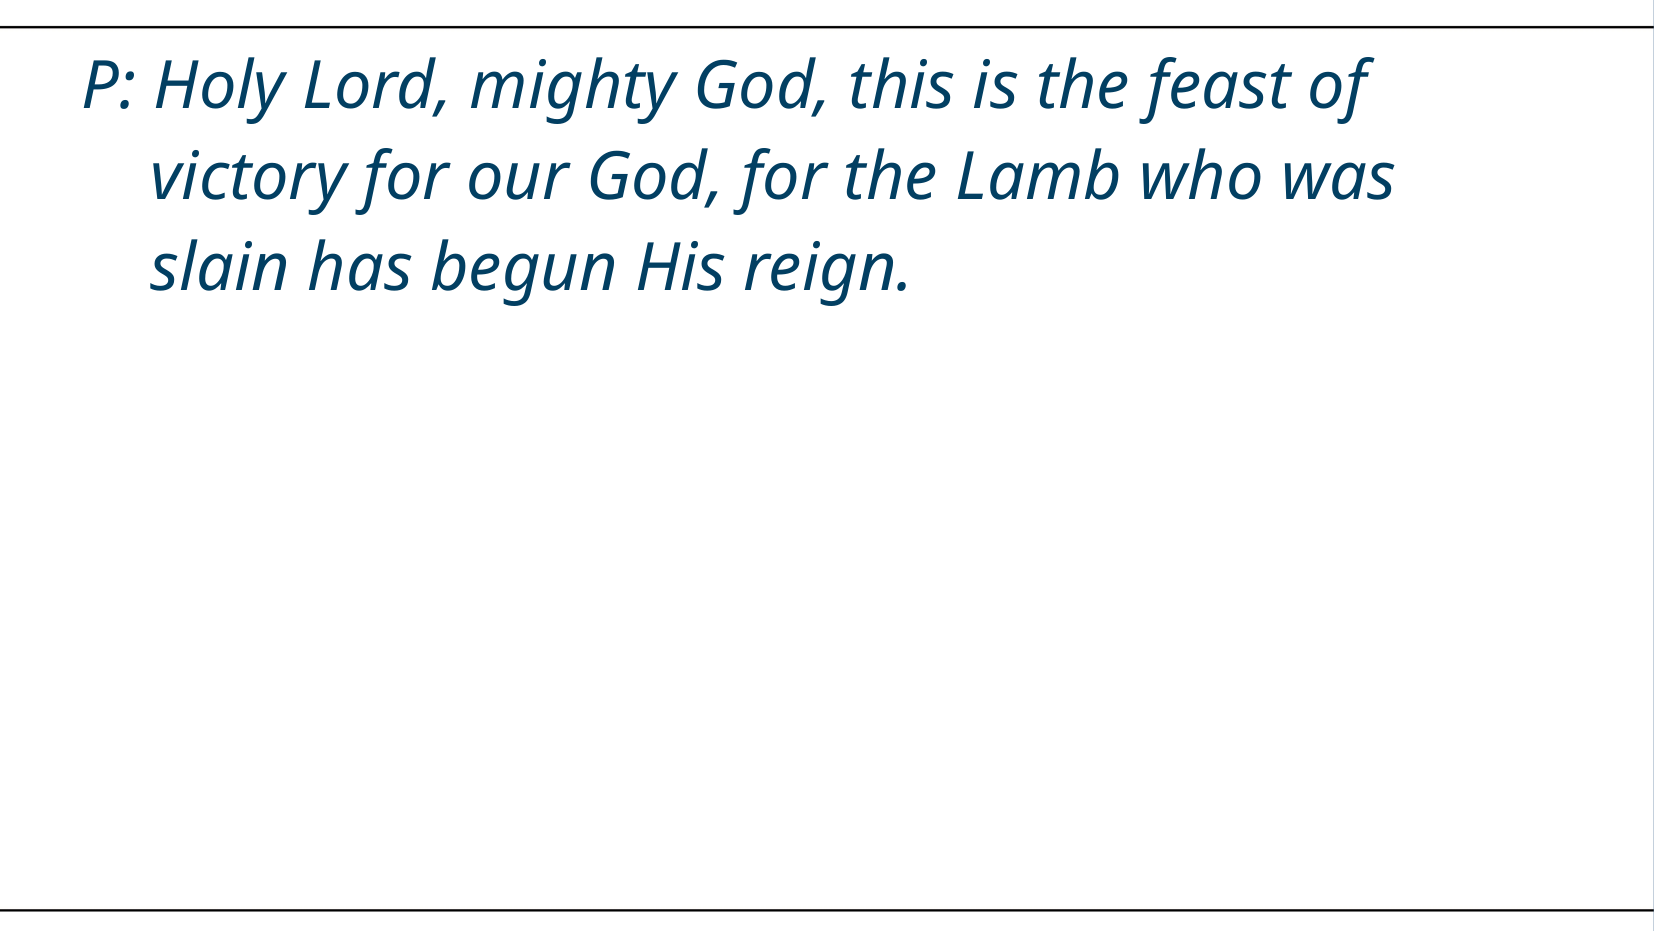

P: Holy Lord, mighty God, this is the feast of
 victory for our God, for the Lamb who was
 slain has begun His reign.